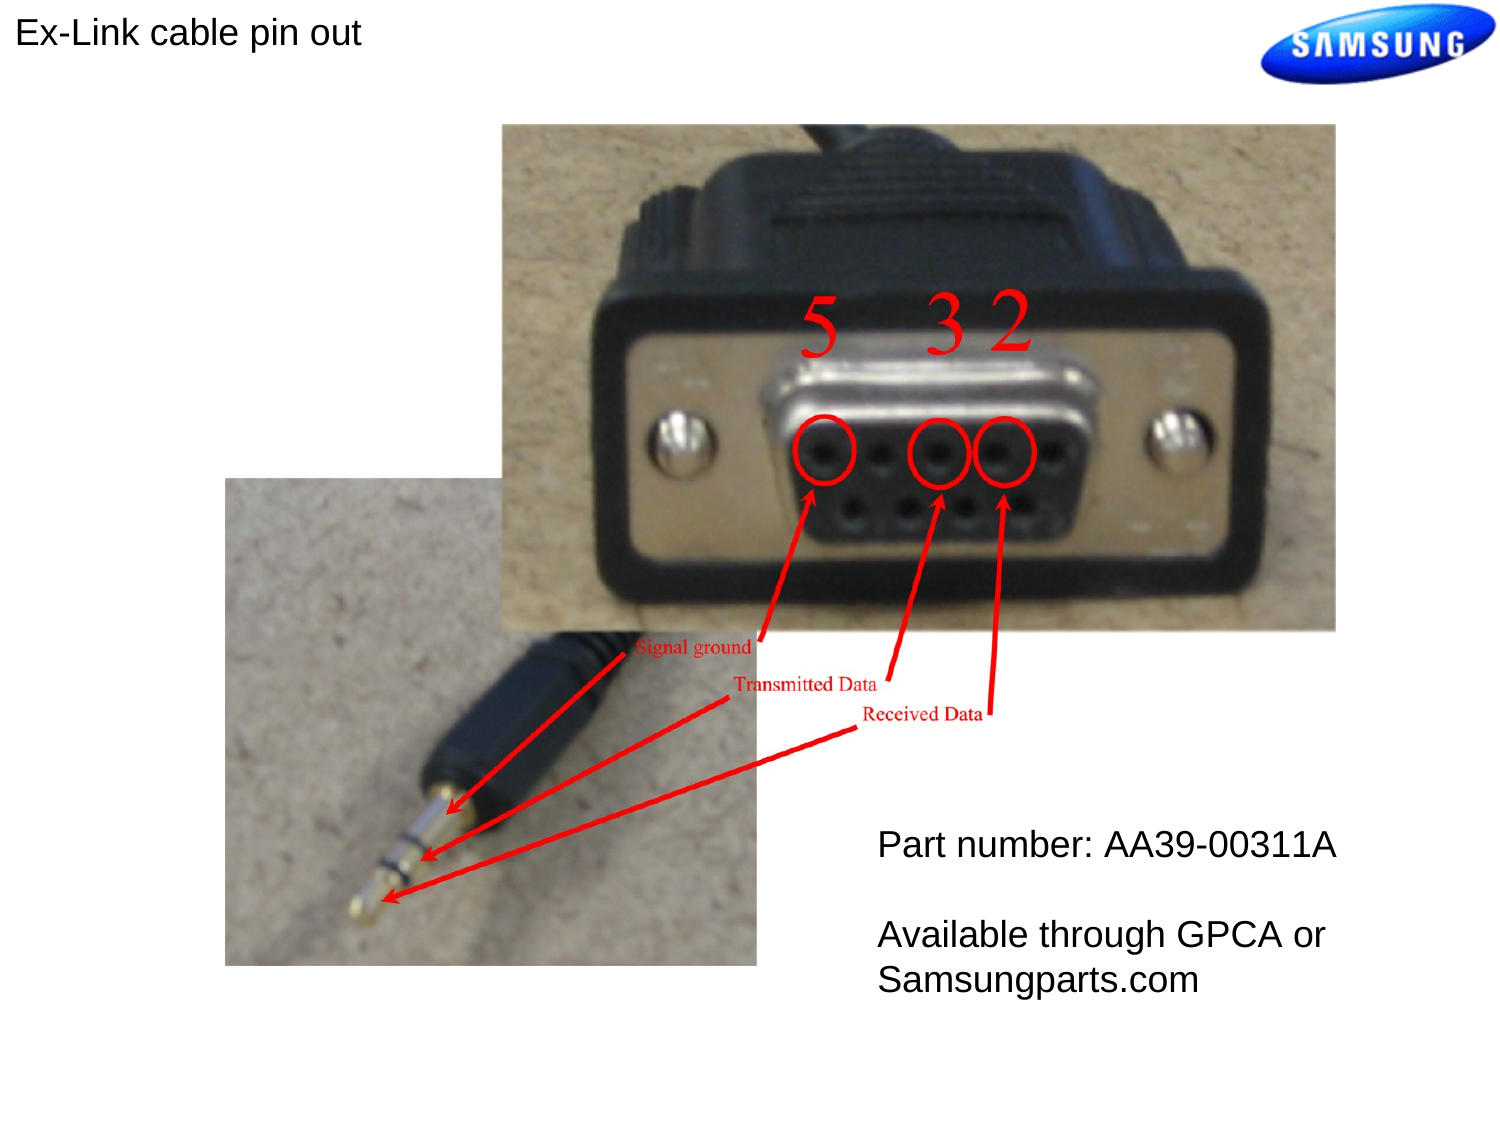

Ex-Link cable pin out
Part number: AA39-00311A
Available through GPCA or Samsungparts.com